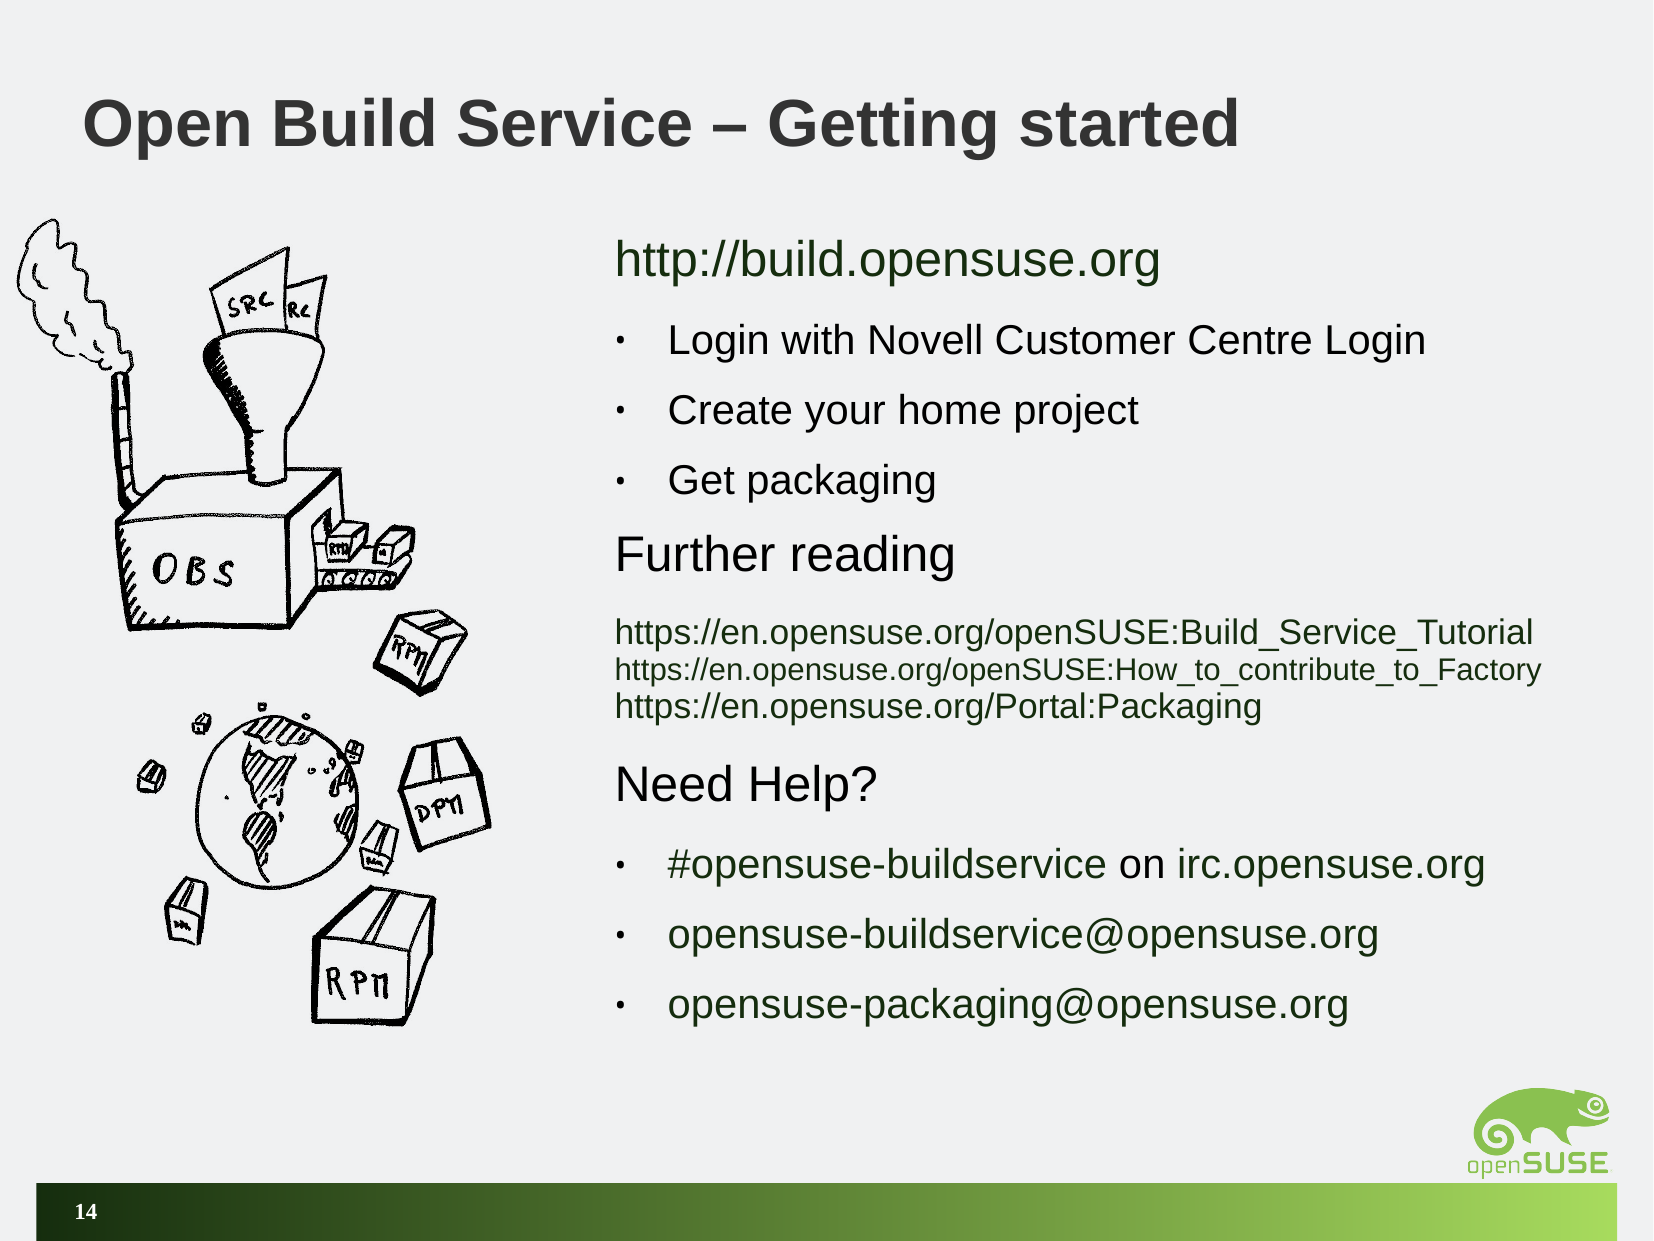

# Open Build Service – Getting started
http://build.opensuse.org
Login with Novell Customer Centre Login
Create your home project
Get packaging
Further reading
https://en.opensuse.org/openSUSE:Build_Service_Tutorial
https://en.opensuse.org/openSUSE:How_to_contribute_to_Factoryhttps://en.opensuse.org/Portal:Packaging
Need Help?
#opensuse-buildservice on irc.opensuse.org
opensuse-buildservice@opensuse.org
opensuse-packaging@opensuse.org
14